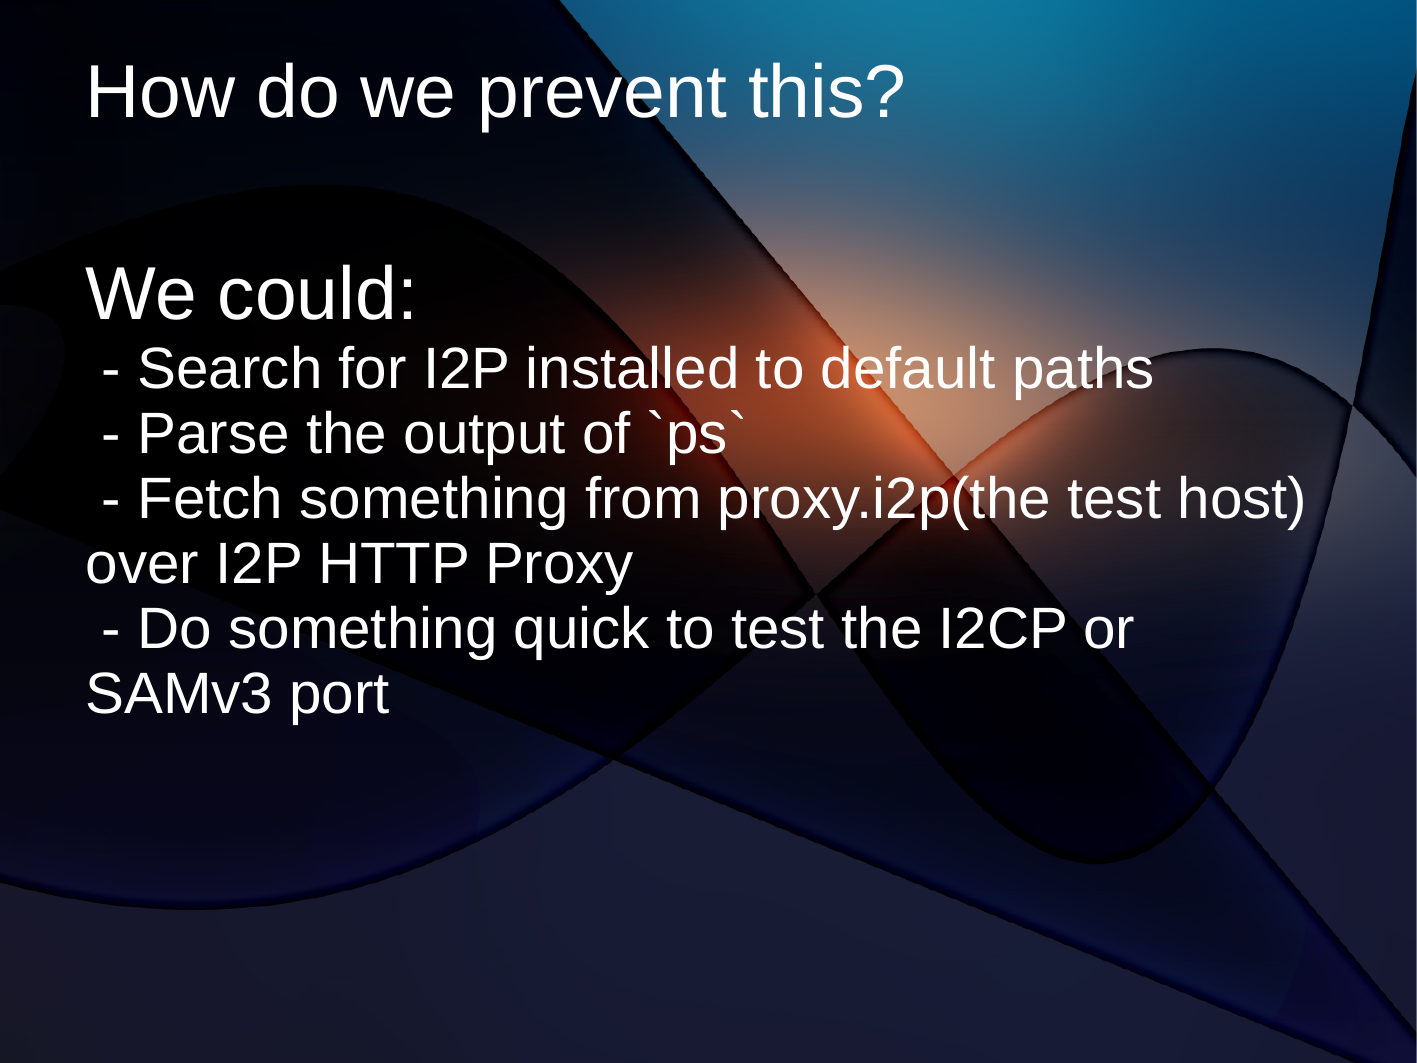

How do we prevent this?
We could:
 - Search for I2P installed to default paths
 - Parse the output of `ps`
 - Fetch something from proxy.i2p(the test host) over I2P HTTP Proxy
 - Do something quick to test the I2CP or SAMv3 port